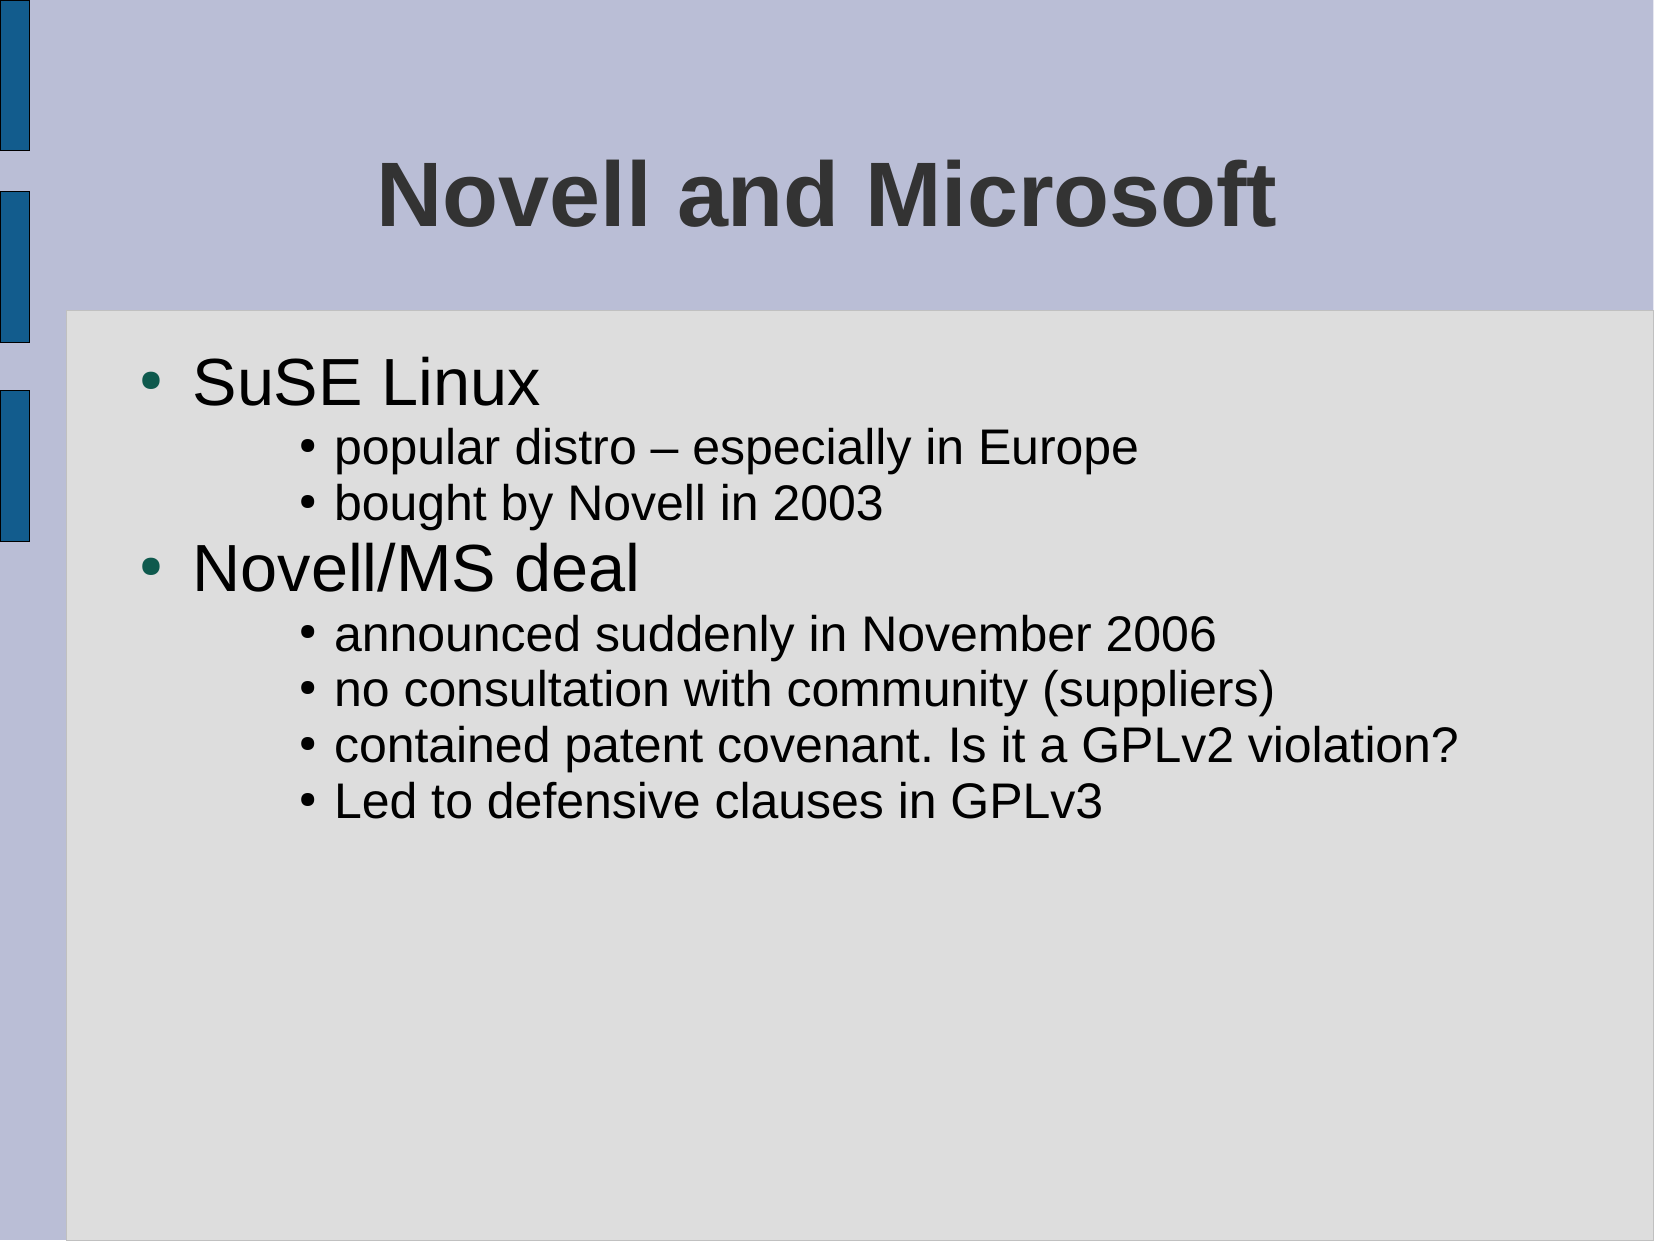

# Novell and Microsoft
SuSE Linux
popular distro – especially in Europe
bought by Novell in 2003
Novell/MS deal
announced suddenly in November 2006
no consultation with community (suppliers)
contained patent covenant. Is it a GPLv2 violation?
Led to defensive clauses in GPLv3